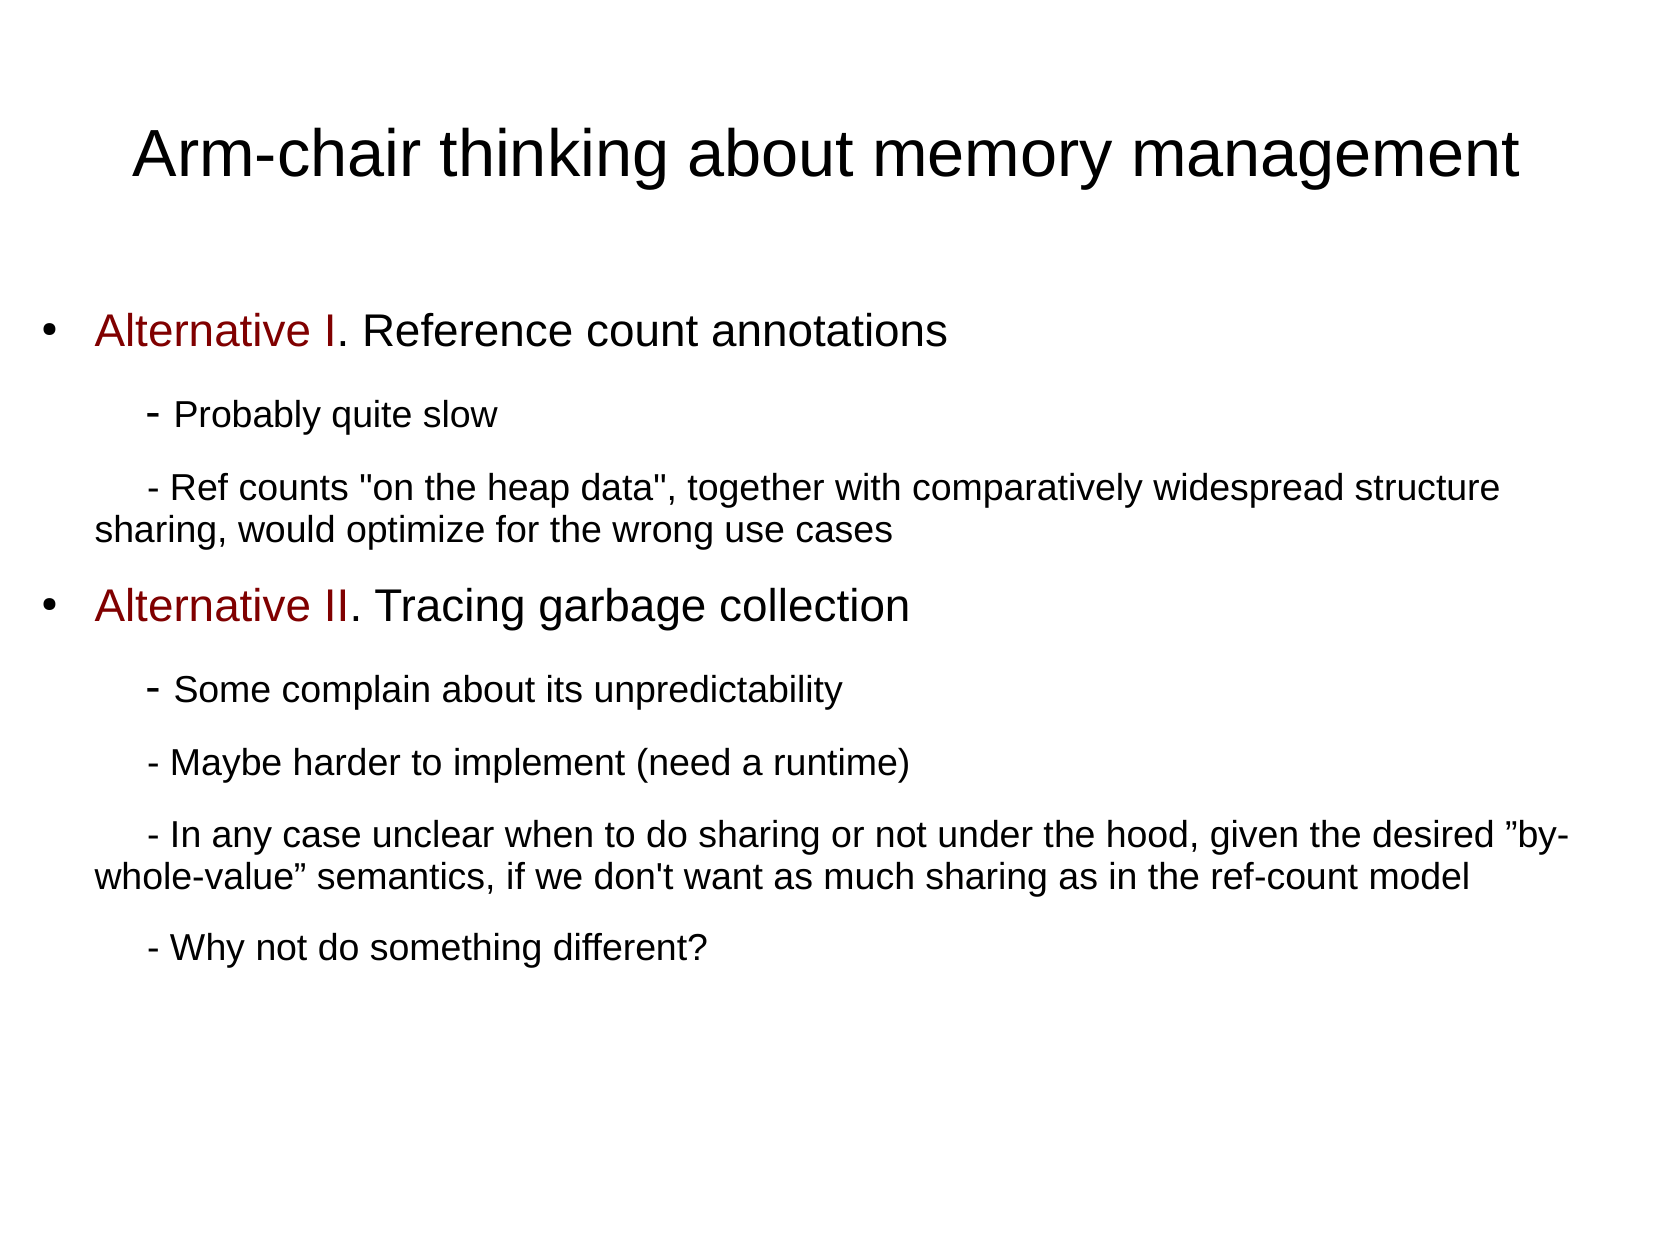

# Arm-chair thinking about memory management
Alternative I. Reference count annotations
 - Probably quite slow
 - Ref counts "on the heap data", together with comparatively widespread structure sharing, would optimize for the wrong use cases
Alternative II. Tracing garbage collection
 - Some complain about its unpredictability
 - Maybe harder to implement (need a runtime)
 - In any case unclear when to do sharing or not under the hood, given the desired ”by-whole-value” semantics, if we don't want as much sharing as in the ref-count model
 - Why not do something different?